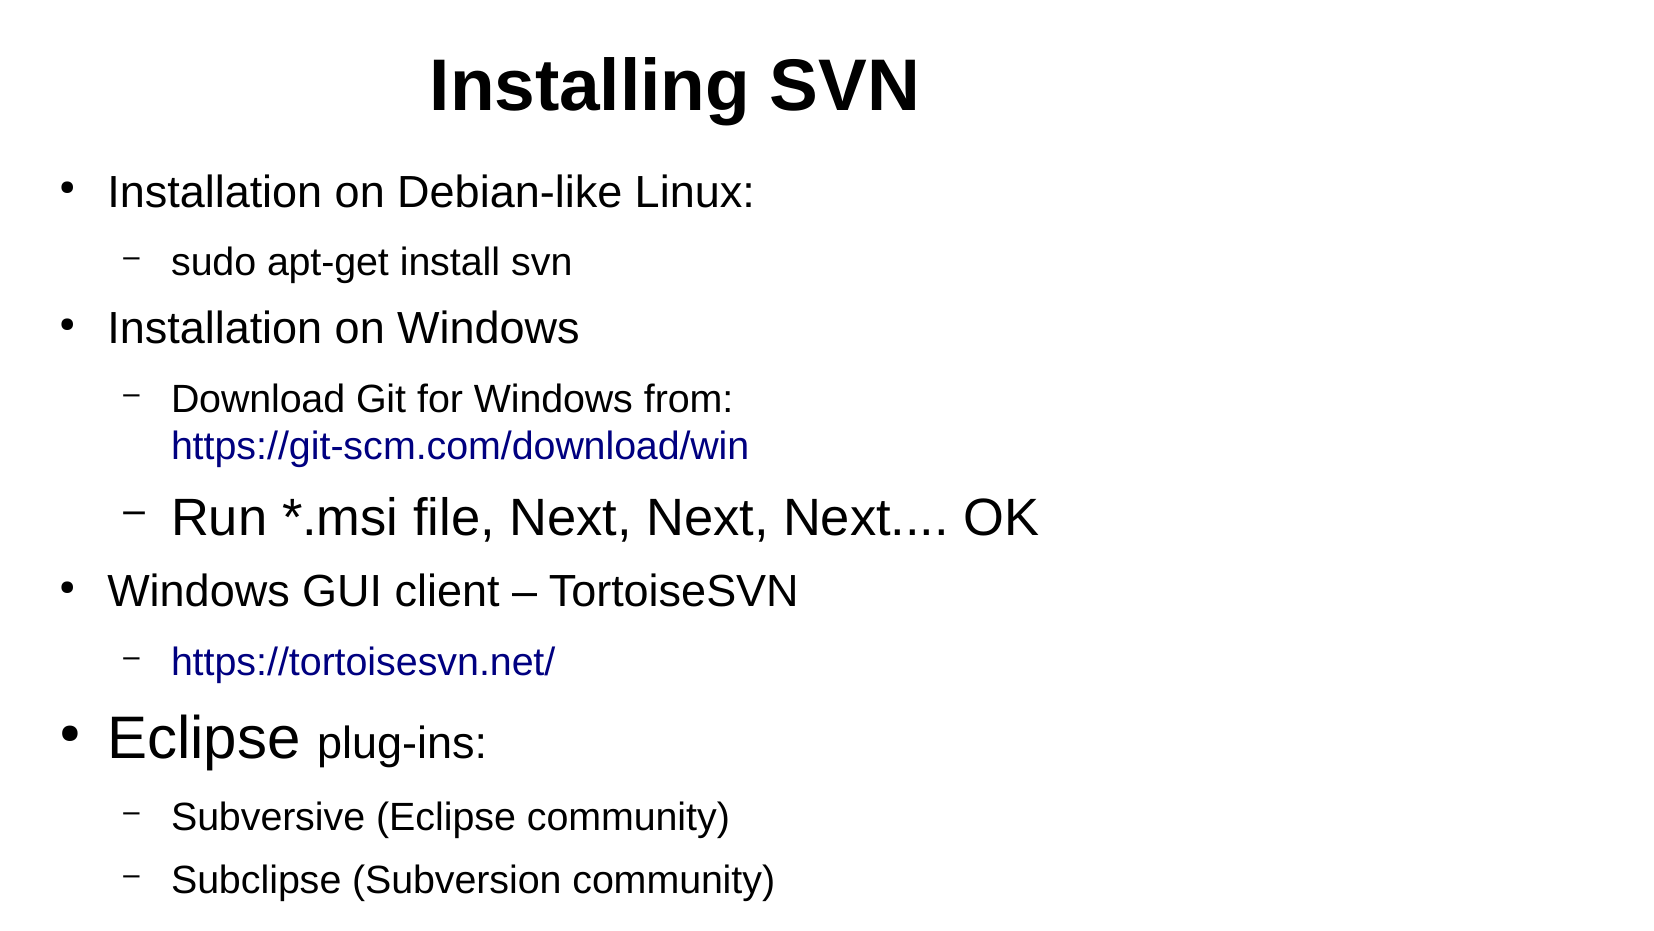

Installing SVN
# Installation on Debian-like Linux:
sudo apt-get install svn
Installation on Windows
Download Git for Windows from:
https://git-scm.com/download/win
Run *.msi file, Next, Next, Next.... OK
Windows GUI client – TortoiseSVN
https://tortoisesvn.net/
Eclipse plug-ins:
Subversive (Eclipse community)
Subclipse (Subversion community)